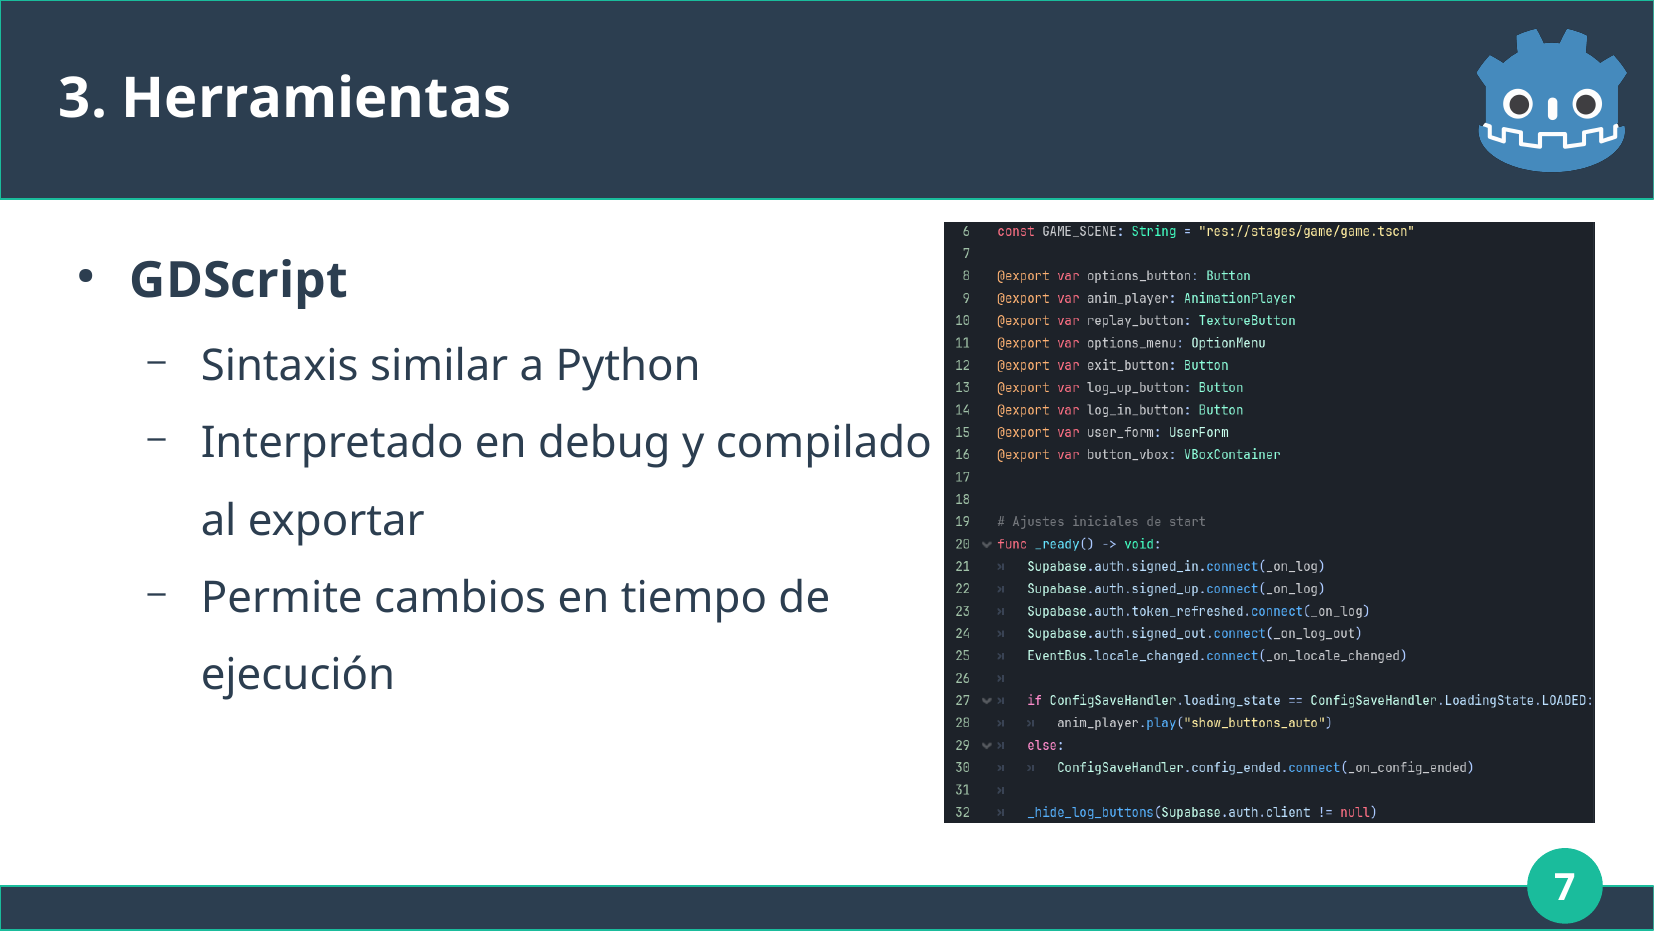

3. Herramientas
# GDScript
Sintaxis similar a Python
Interpretado en debug y compilado
al exportar
Permite cambios en tiempo de
ejecución
7